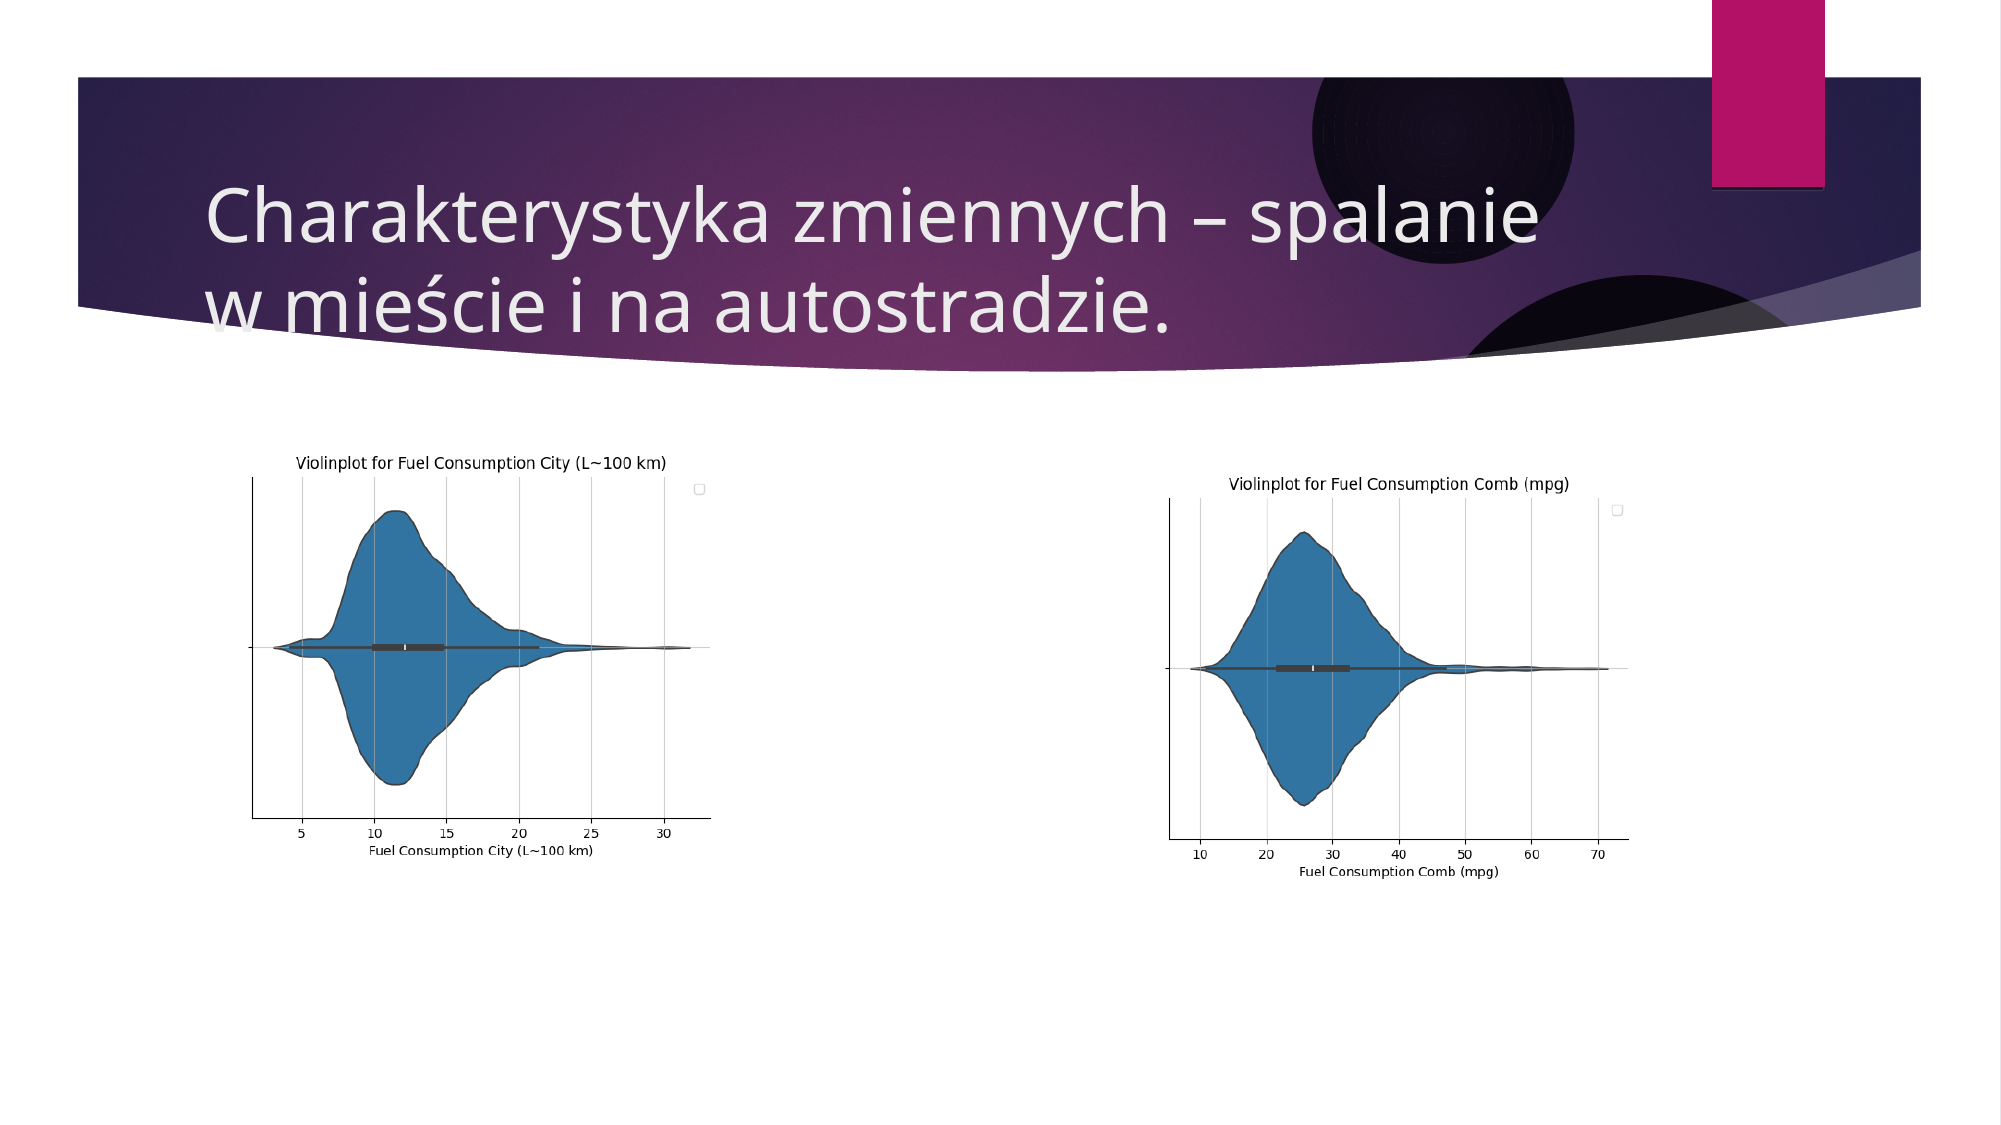

# Charakterystyka zmiennych – spalanie w mieście i na autostradzie.